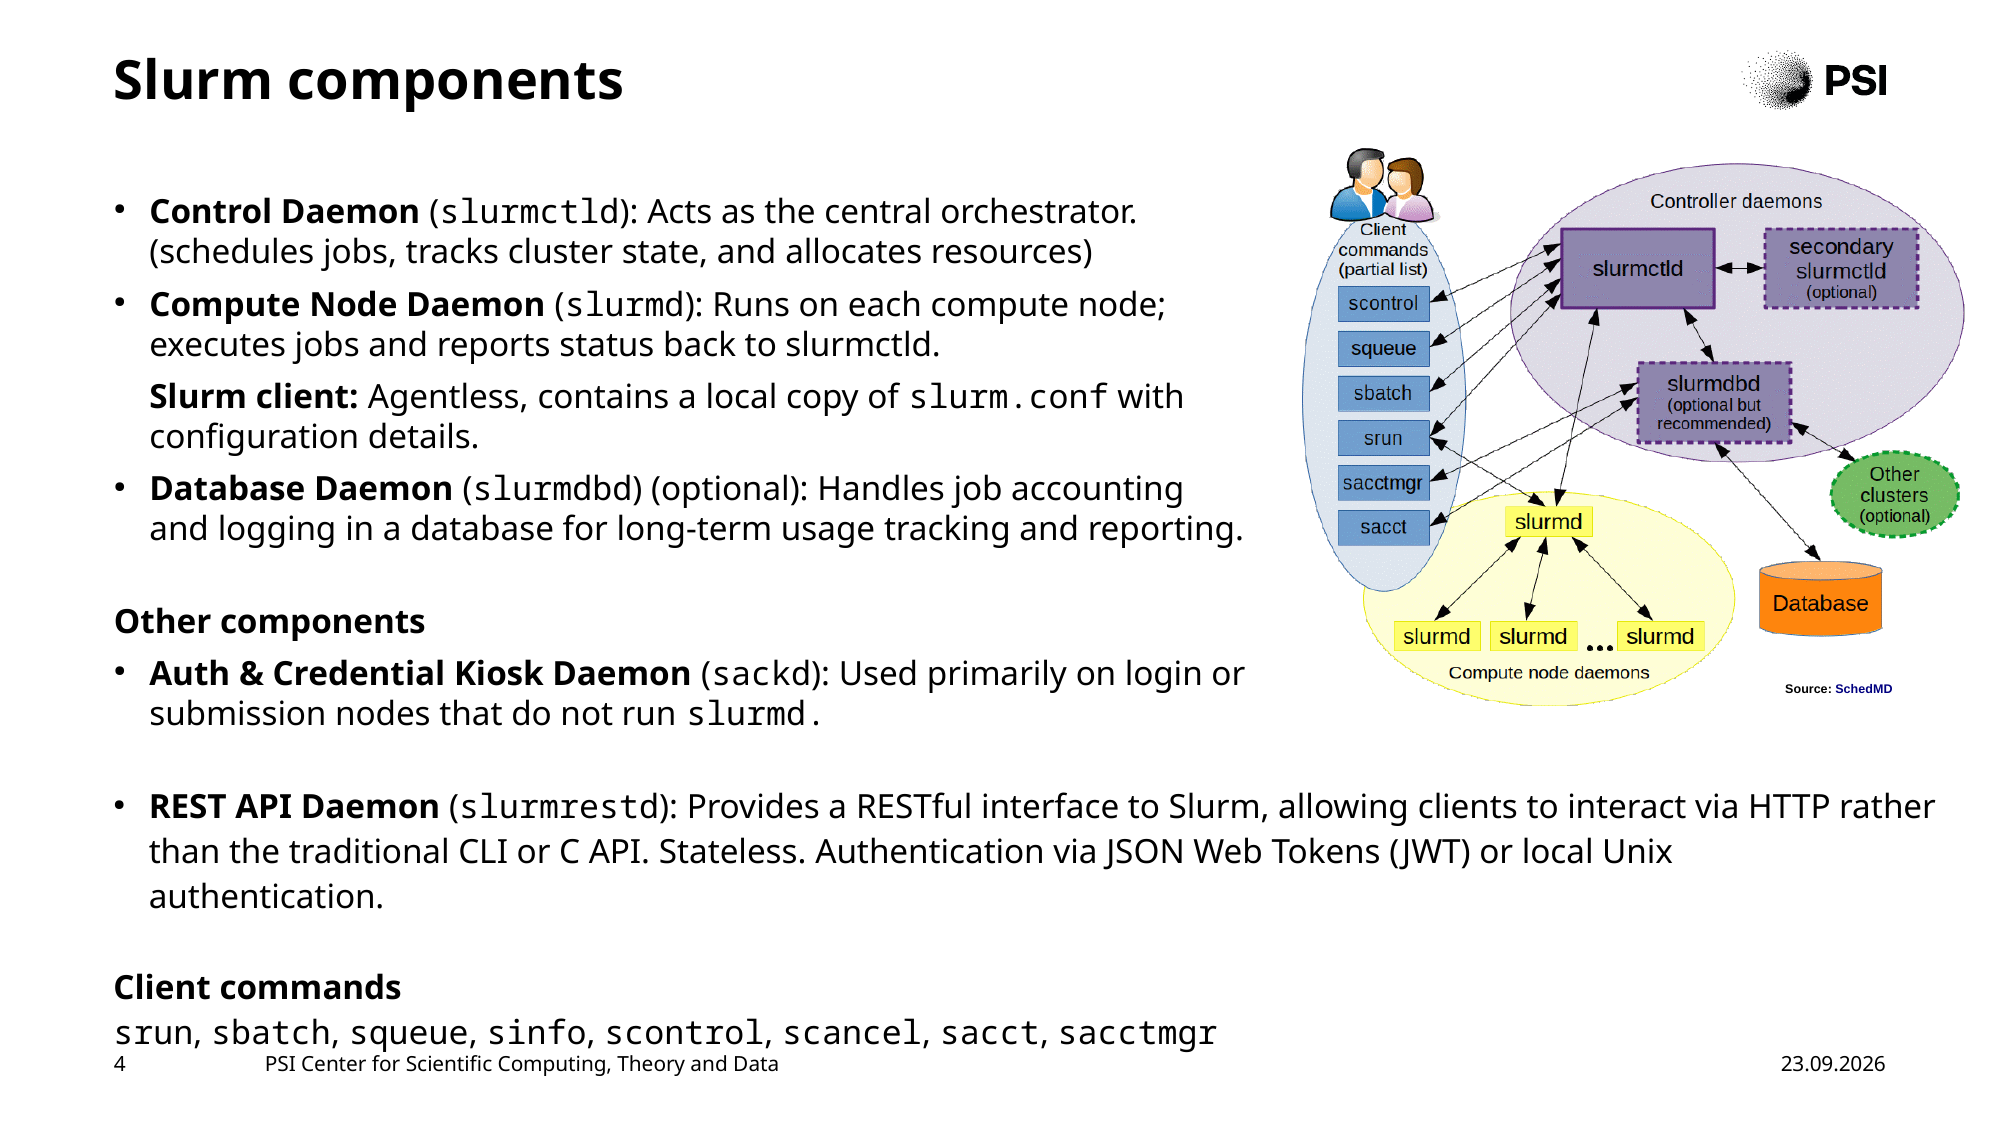

Slurm components
# Control Daemon (slurmctld): Acts as the central orchestrator. (schedules jobs, tracks cluster state, and allocates resources)
Compute Node Daemon (slurmd): Runs on each compute node; executes jobs and reports status back to slurmctld.
Slurm client: Agentless, contains a local copy of slurm.conf with configuration details.
Database Daemon (slurmdbd) (optional): Handles job accounting
and logging in a database for long-term usage tracking and reporting.
Other components
Auth & Credential Kiosk Daemon (sackd): Used primarily on login or submission nodes that do not run slurmd.
Source: SchedMD
REST API Daemon (slurmrestd): Provides a RESTful interface to Slurm, allowing clients to interact via HTTP rather than the traditional CLI or C API. Stateless. Authentication via JSON Web Tokens (JWT) or local Unix
authentication.
Client commands
srun, sbatch, squeue, sinfo, scontrol, scancel, sacct, sacctmgr
4
PSI Center for Scientific Computing, Theory and Data